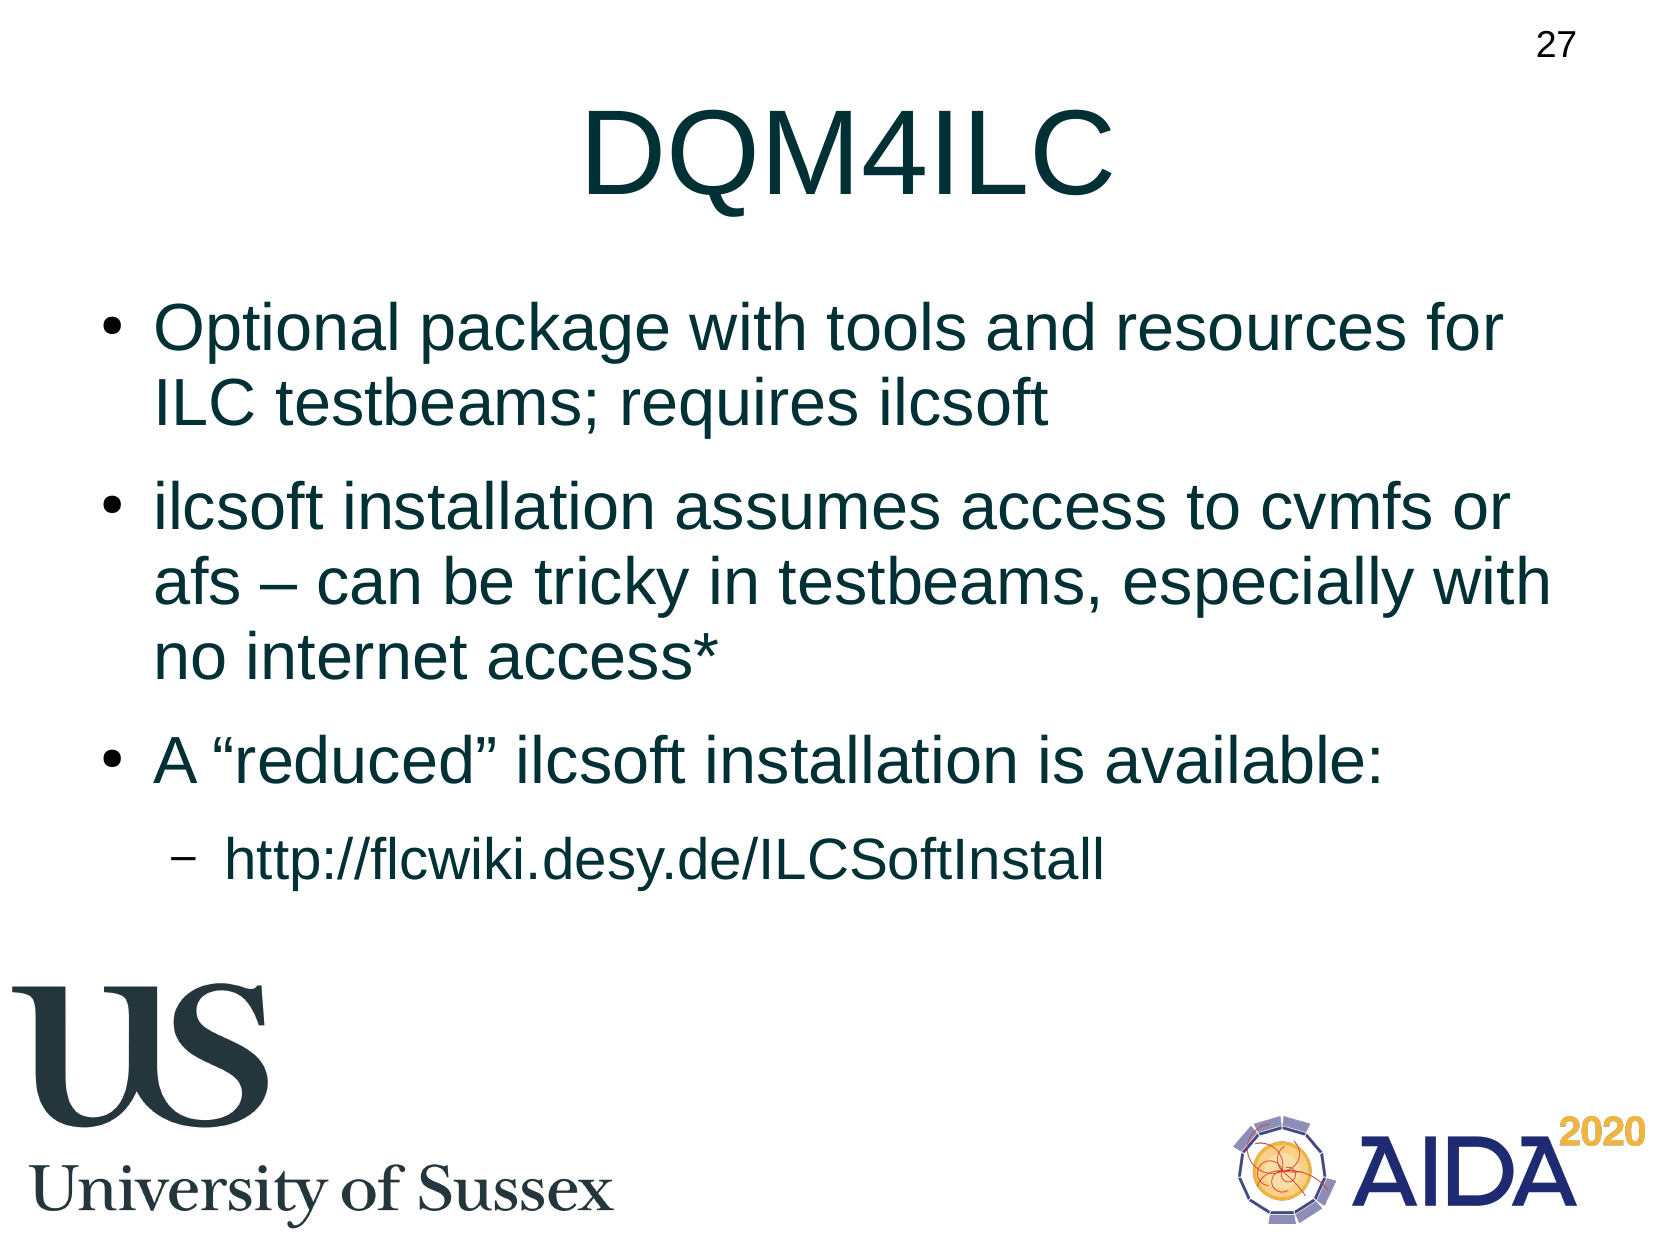

# DQM4ILC
Optional package with tools and resources for ILC testbeams; requires ilcsoft
ilcsoft installation assumes access to cvmfs or afs – can be tricky in testbeams, especially with no internet access*
A “reduced” ilcsoft installation is available:
http://flcwiki.desy.de/ILCSoftInstall